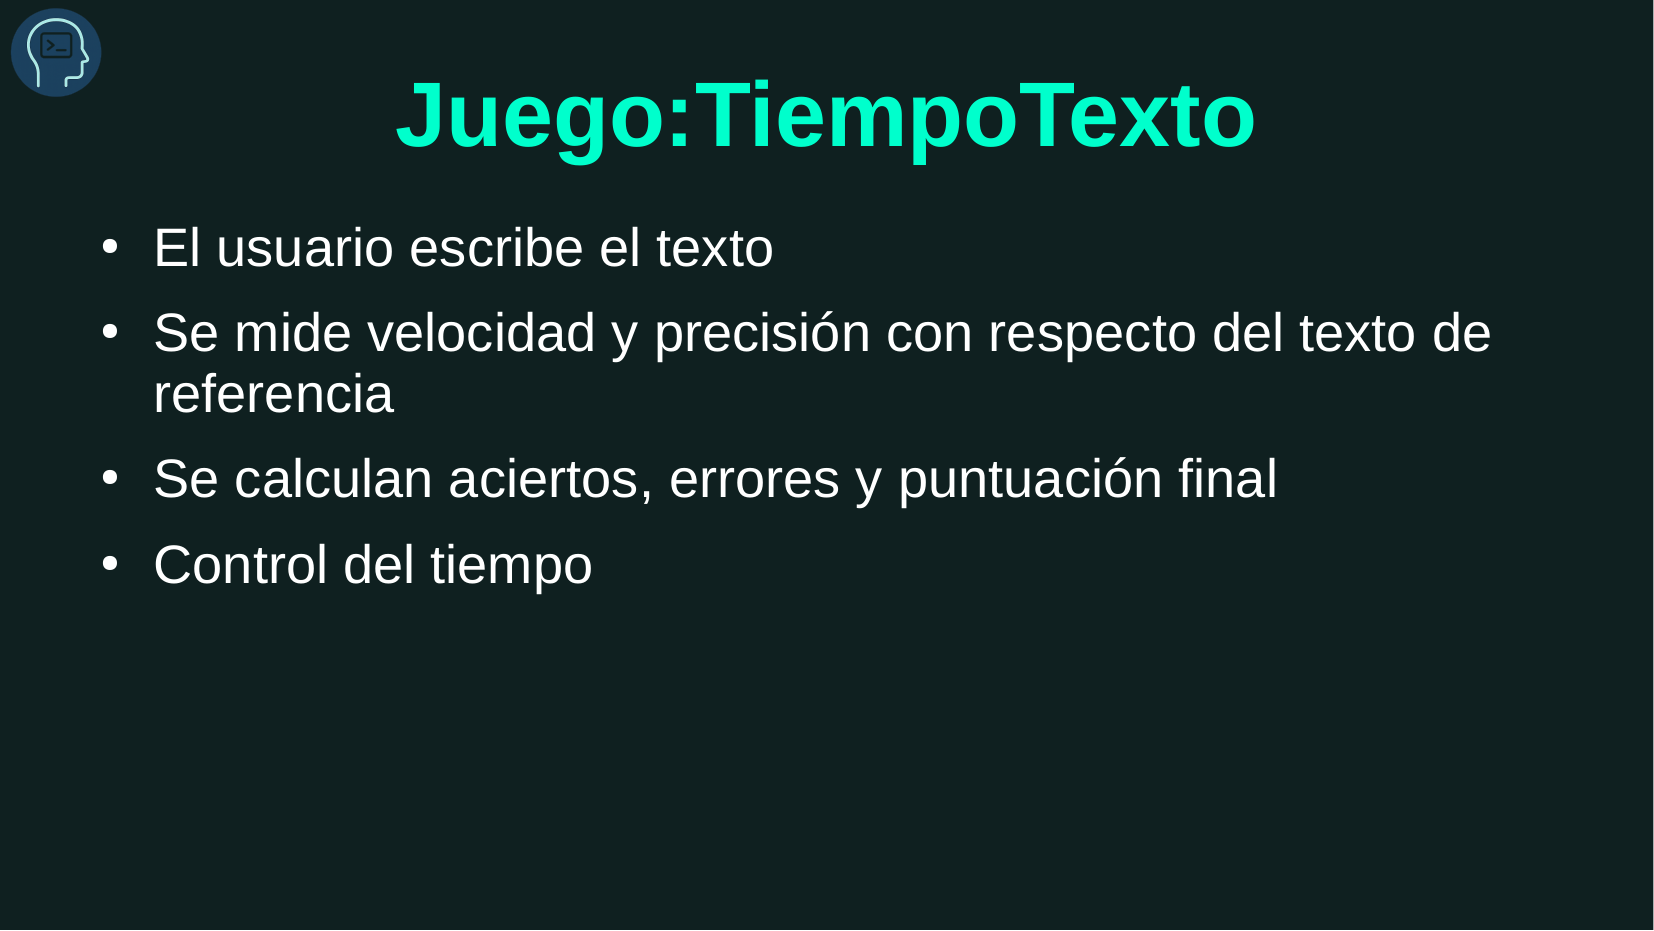

# Juego:TiempoTexto
El usuario escribe el texto
Se mide velocidad y precisión con respecto del texto de referencia
Se calculan aciertos, errores y puntuación final
Control del tiempo